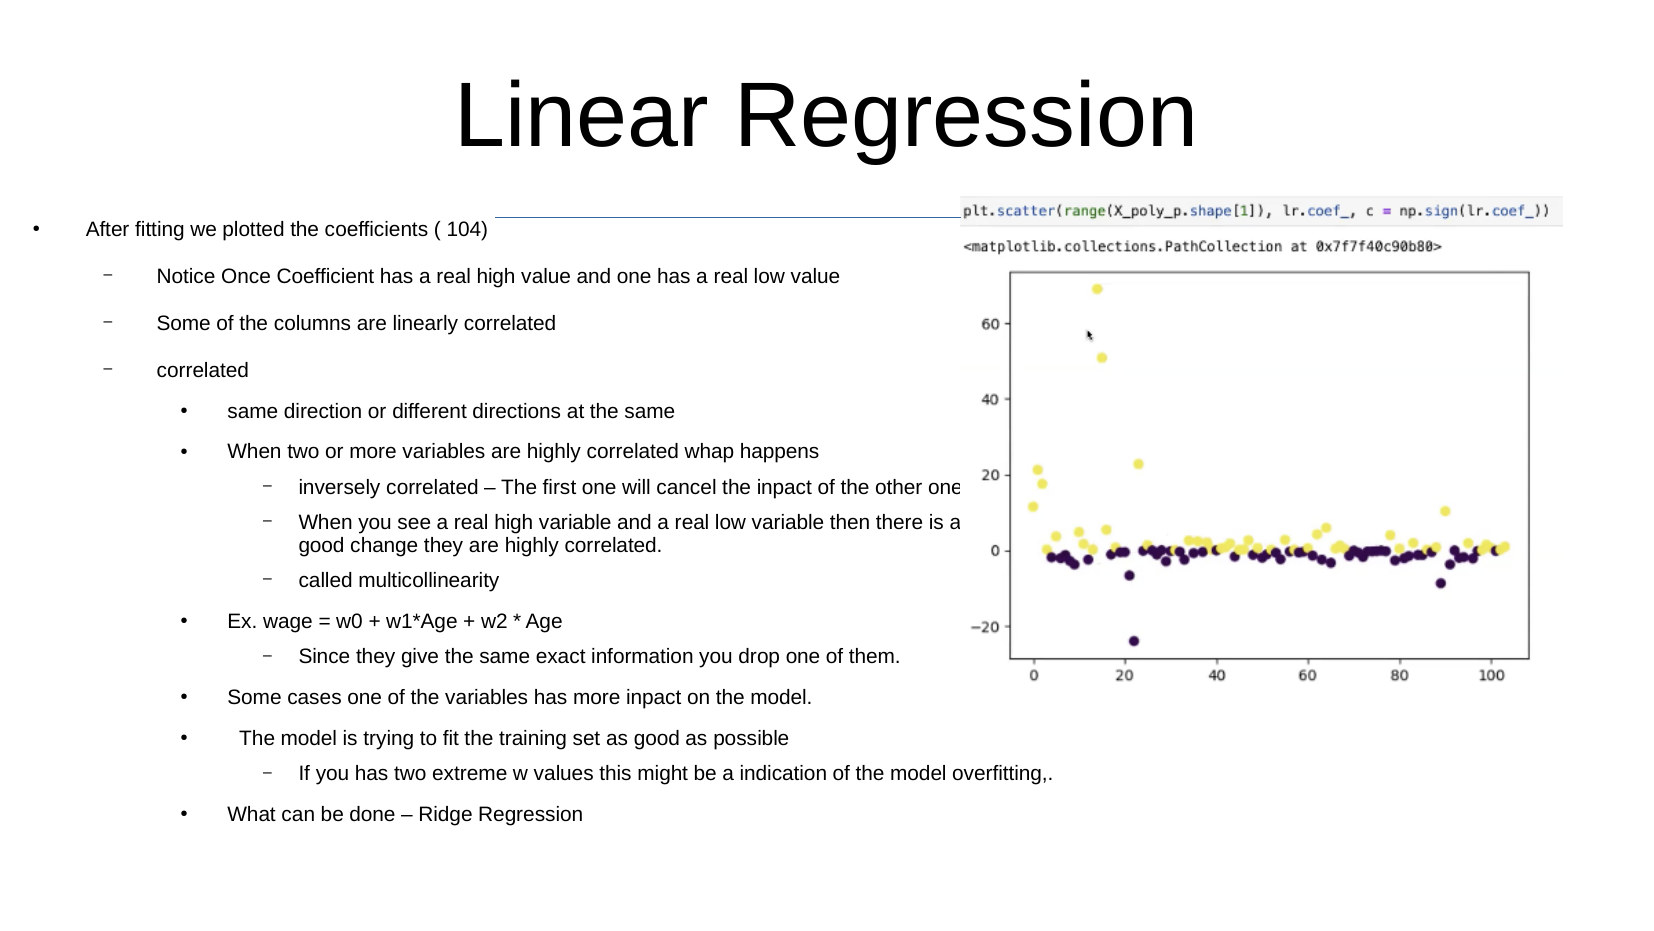

# Linear Regression
After fitting we plotted the coefficients ( 104)
Notice Once Coefficient has a real high value and one has a real low value
Some of the columns are linearly correlated
correlated
same direction or different directions at the same
When two or more variables are highly correlated whap happens
inversely correlated – The first one will cancel the inpact of the other one
When you see a real high variable and a real low variable then there is a
good change they are highly correlated.
called multicollinearity
Ex. wage = w0 + w1*Age + w2 * Age
Since they give the same exact information you drop one of them.
Some cases one of the variables has more inpact on the model.
 The model is trying to fit the training set as good as possible
If you has two extreme w values this might be a indication of the model overfitting,.
What can be done – Ridge Regression